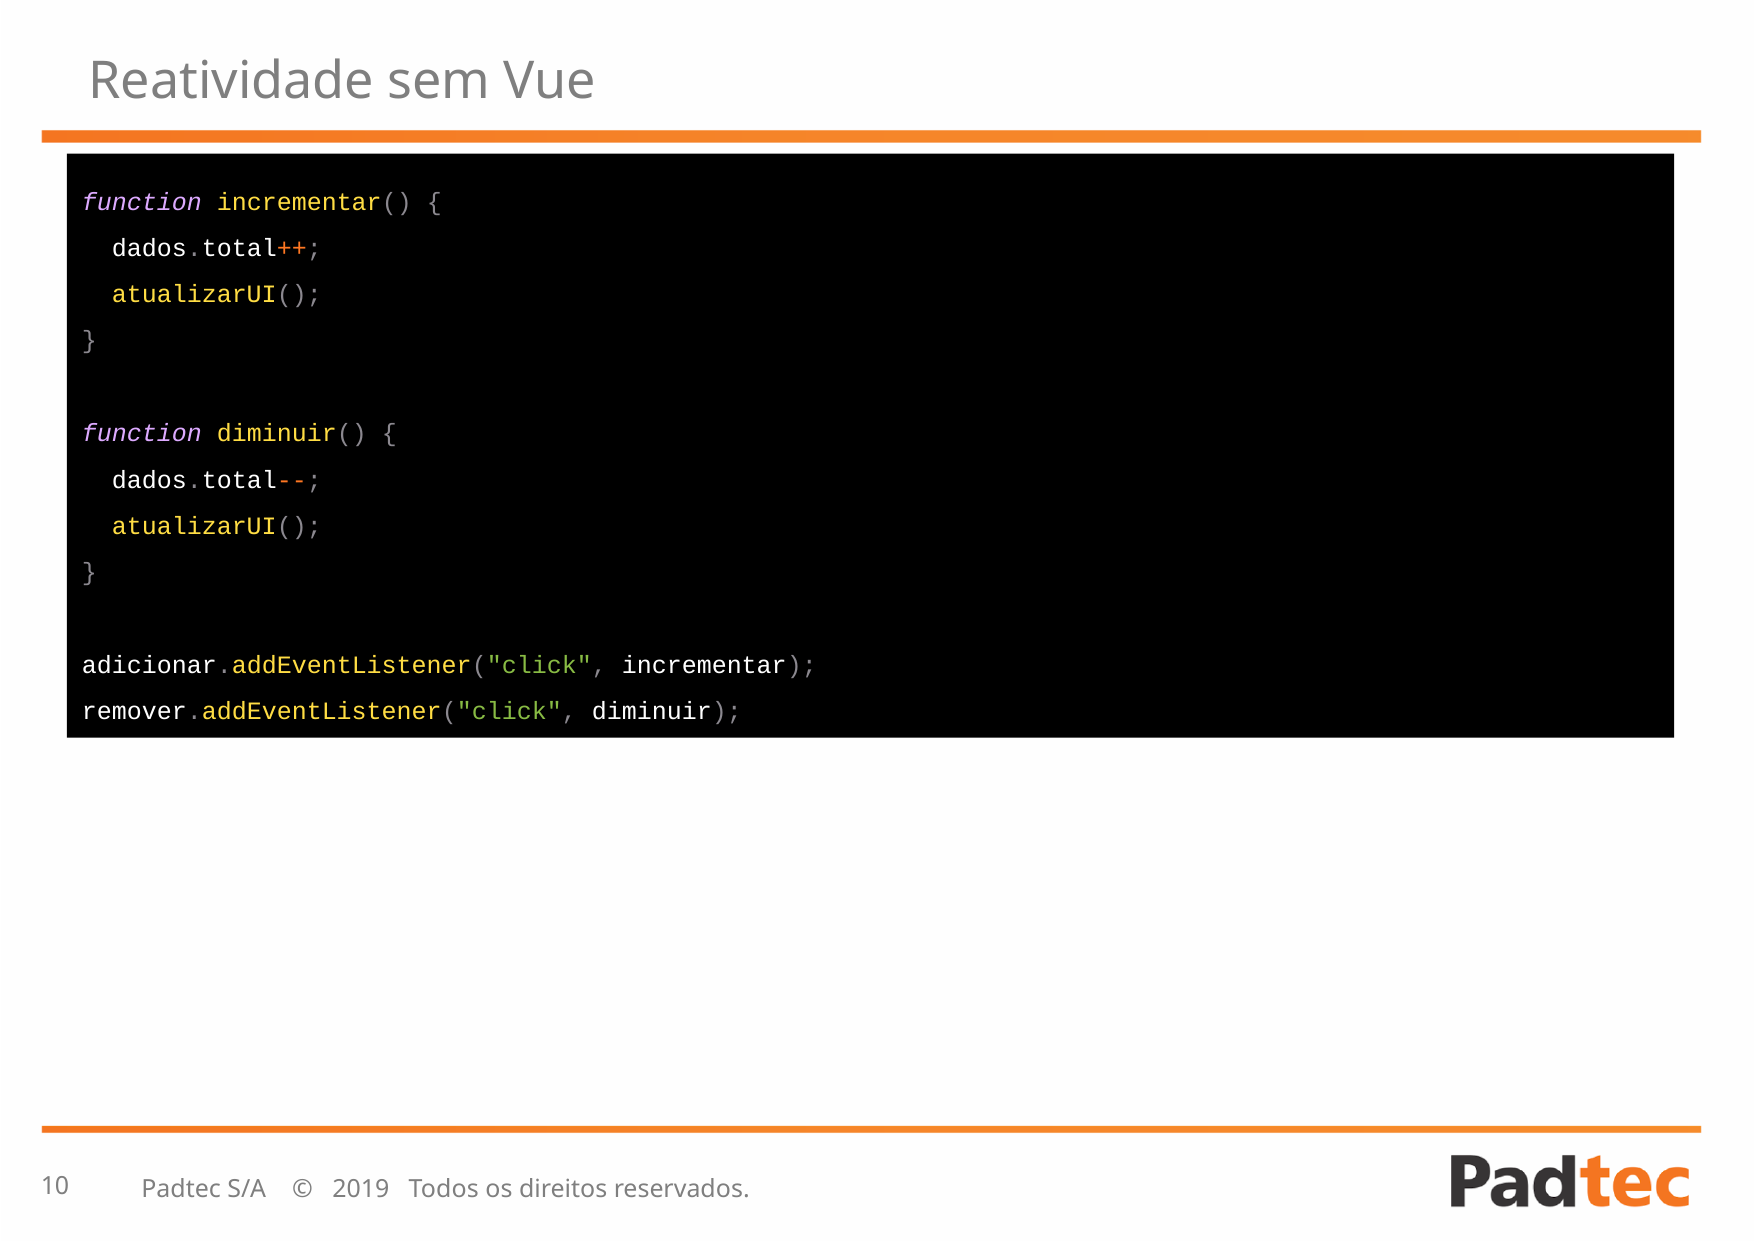

# Reatividade sem Vue
function incrementar() {
 dados.total++;
 atualizarUI();
}
function diminuir() {
 dados.total--;
 atualizarUI();
}
adicionar.addEventListener("click", incrementar);
remover.addEventListener("click", diminuir);